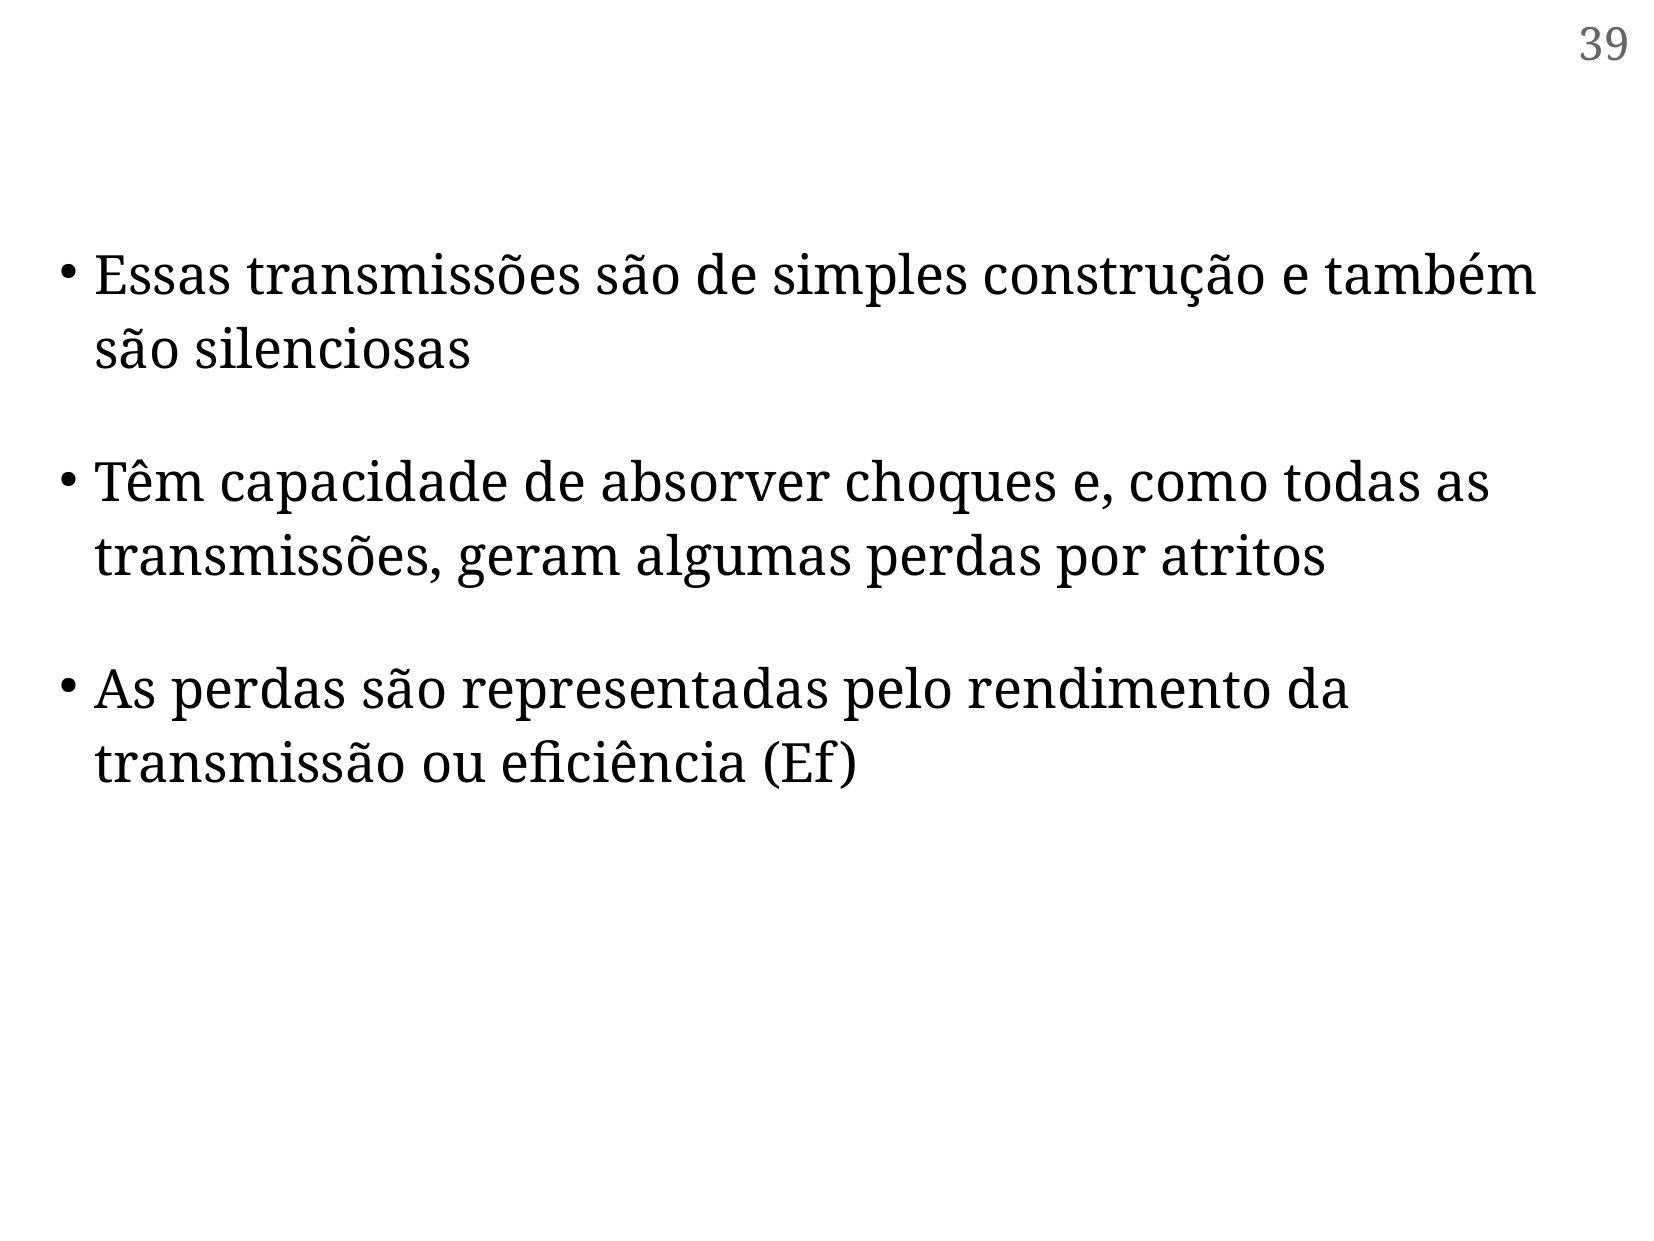

39
#
Essas transmissões são de simples construção e também são silenciosas
Têm capacidade de absorver choques e, como todas as transmissões, geram algumas perdas por atritos
As perdas são representadas pelo rendimento da transmissão ou eficiência (Ef)